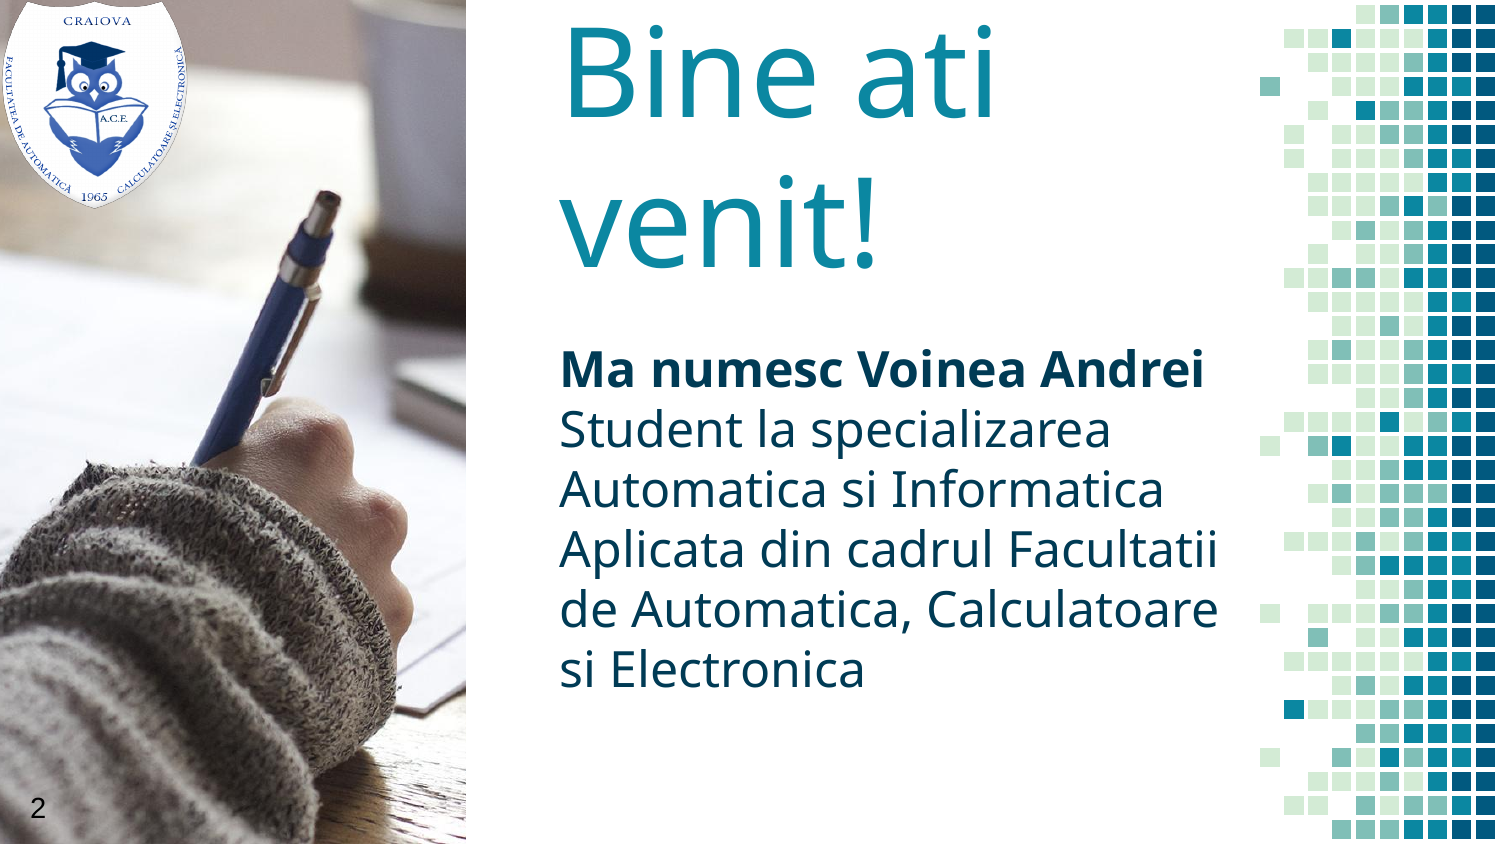

# Bine ati venit!
Ma numesc Voinea Andrei
Student la specializarea Automatica si Informatica Aplicata din cadrul Facultatii de Automatica, Calculatoare si Electronica